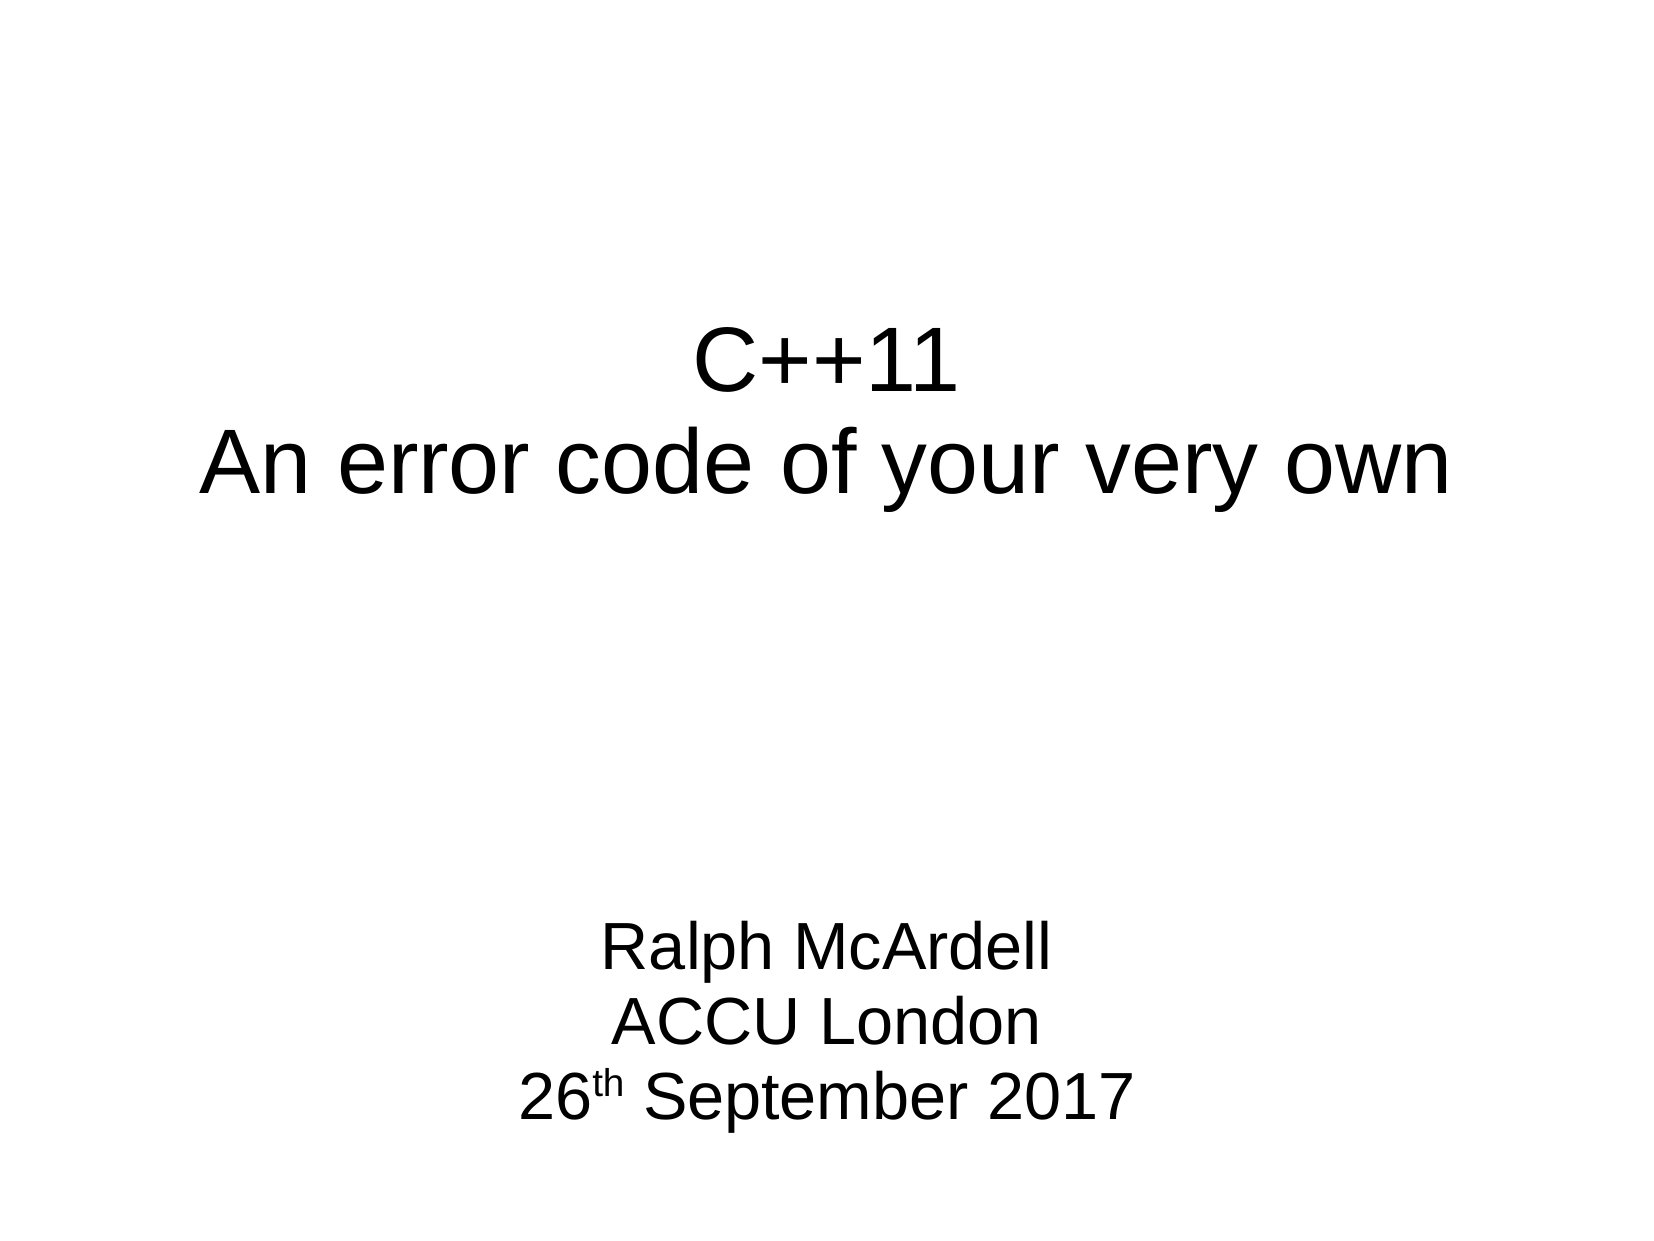

# C++11 An error code of your very own
Ralph McArdell
ACCU London
26th September 2017